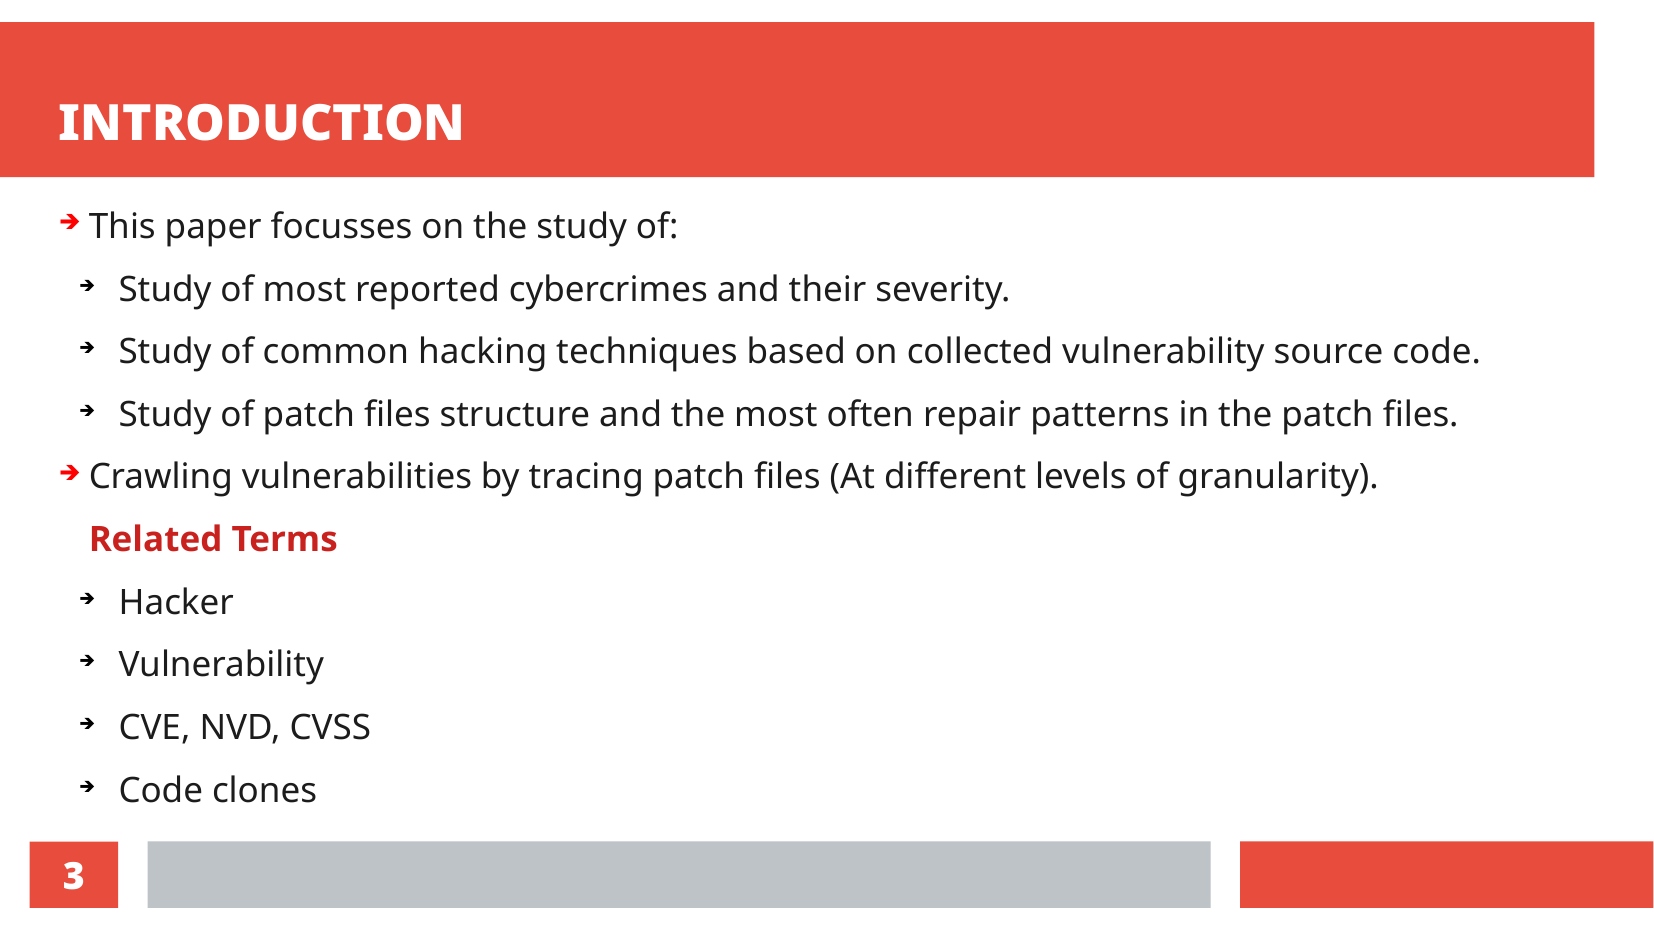

# INTRODUCTION
This paper focusses on the study of:
Study of most reported cybercrimes and their severity.
Study of common hacking techniques based on collected vulnerability source code.
Study of patch files structure and the most often repair patterns in the patch files.
Crawling vulnerabilities by tracing patch files (At different levels of granularity).
Related Terms
Hacker
Vulnerability
CVE, NVD, CVSS
Code clones
3